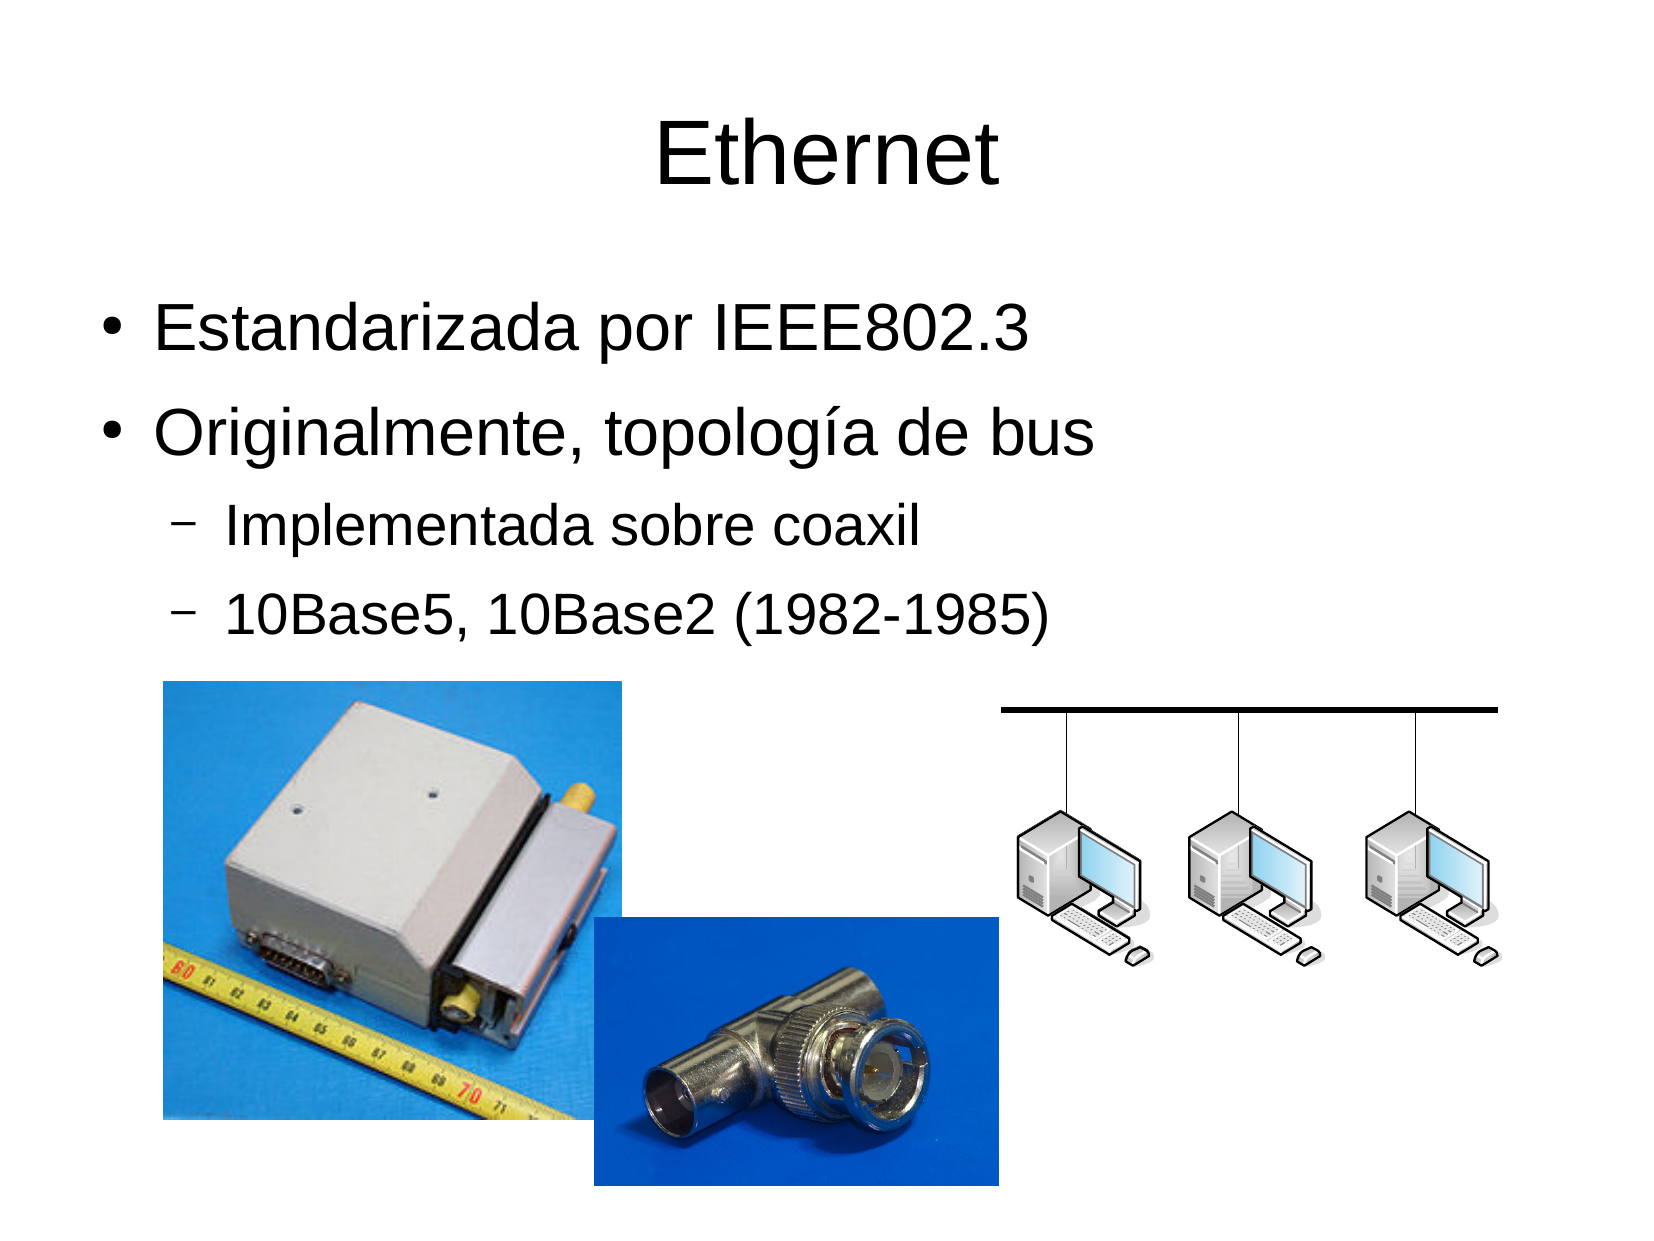

# Ethernet
Estandarizada por IEEE802.3
Originalmente, topología de bus
Implementada sobre coaxil
10Base5, 10Base2 (1982-1985)